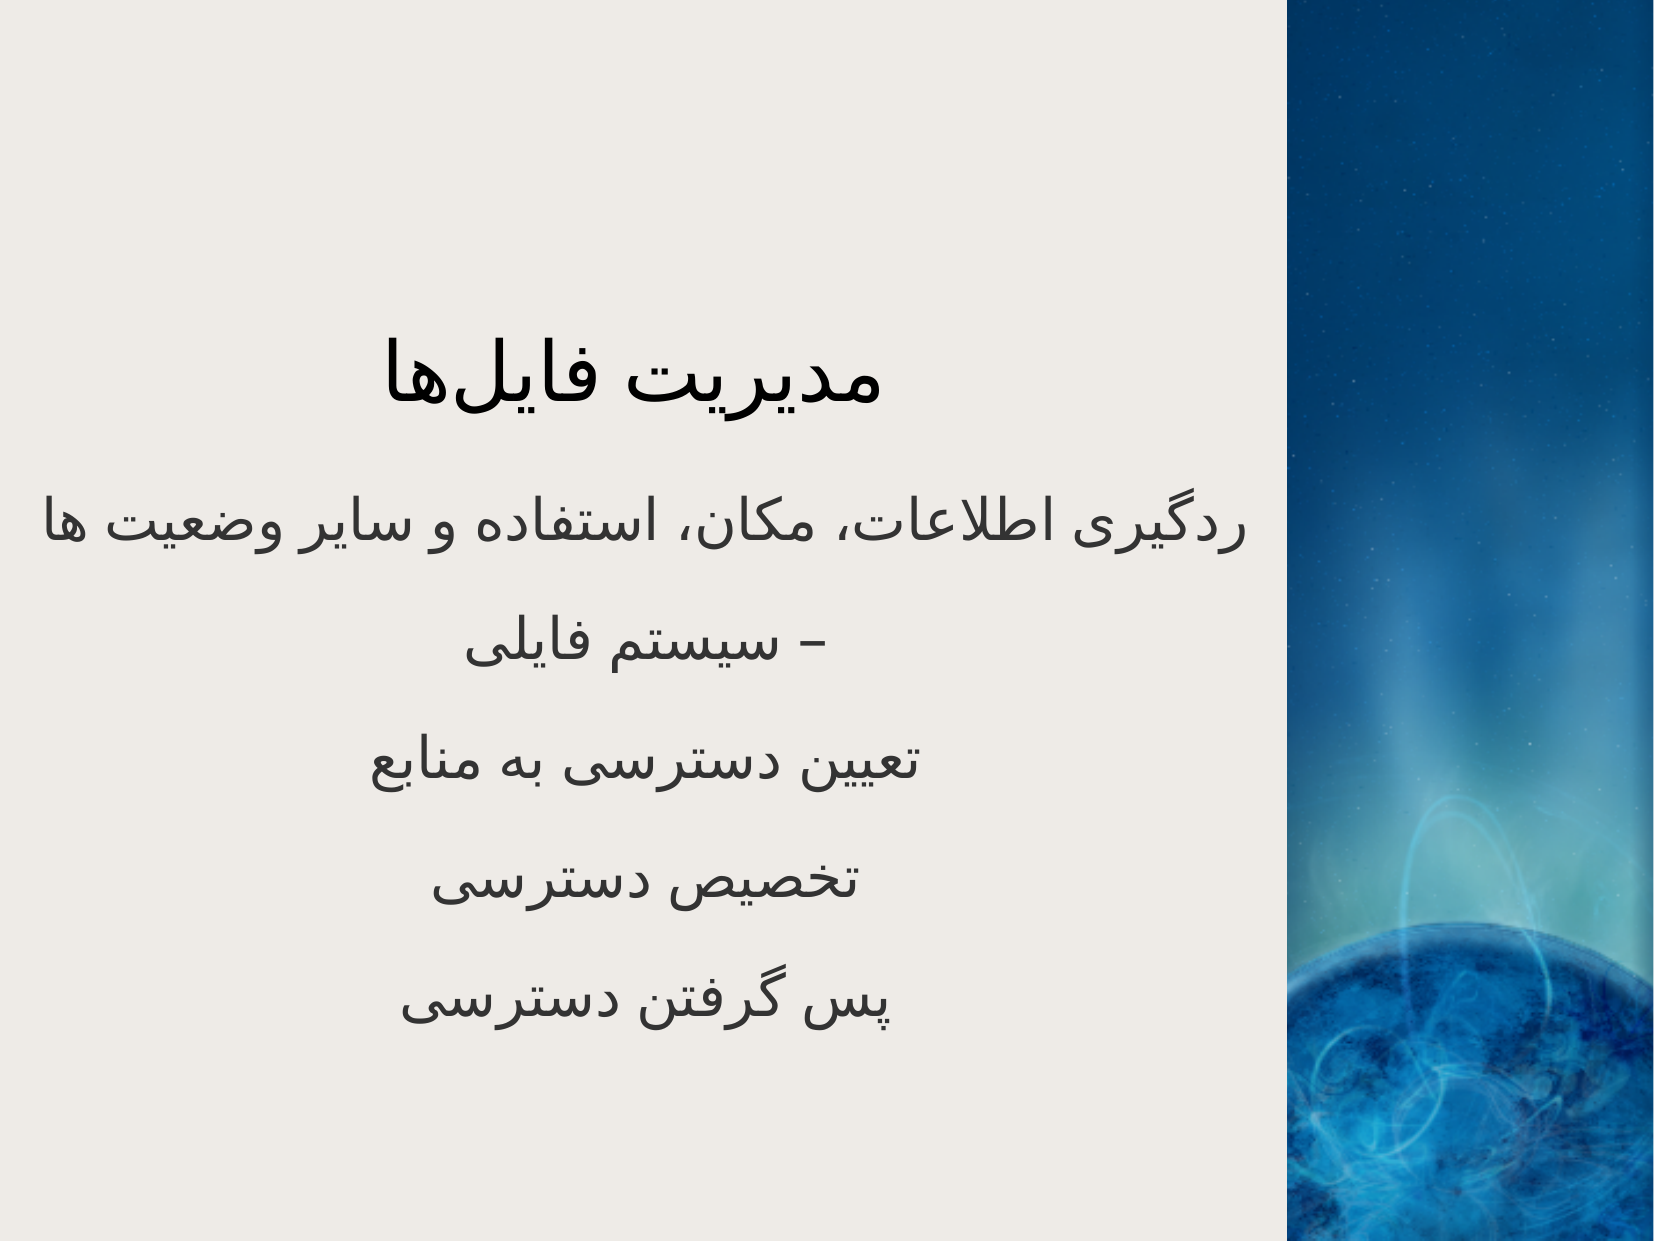

# Agenda
مدیریت فایل‌ها
ردگیری اطلاعات، مکان، استفاده و سایر وضعیت ها – سیستم فایلی
تعیین دسترسی به منابع
تخصیص دسترسی
پس گرفتن دسترسی